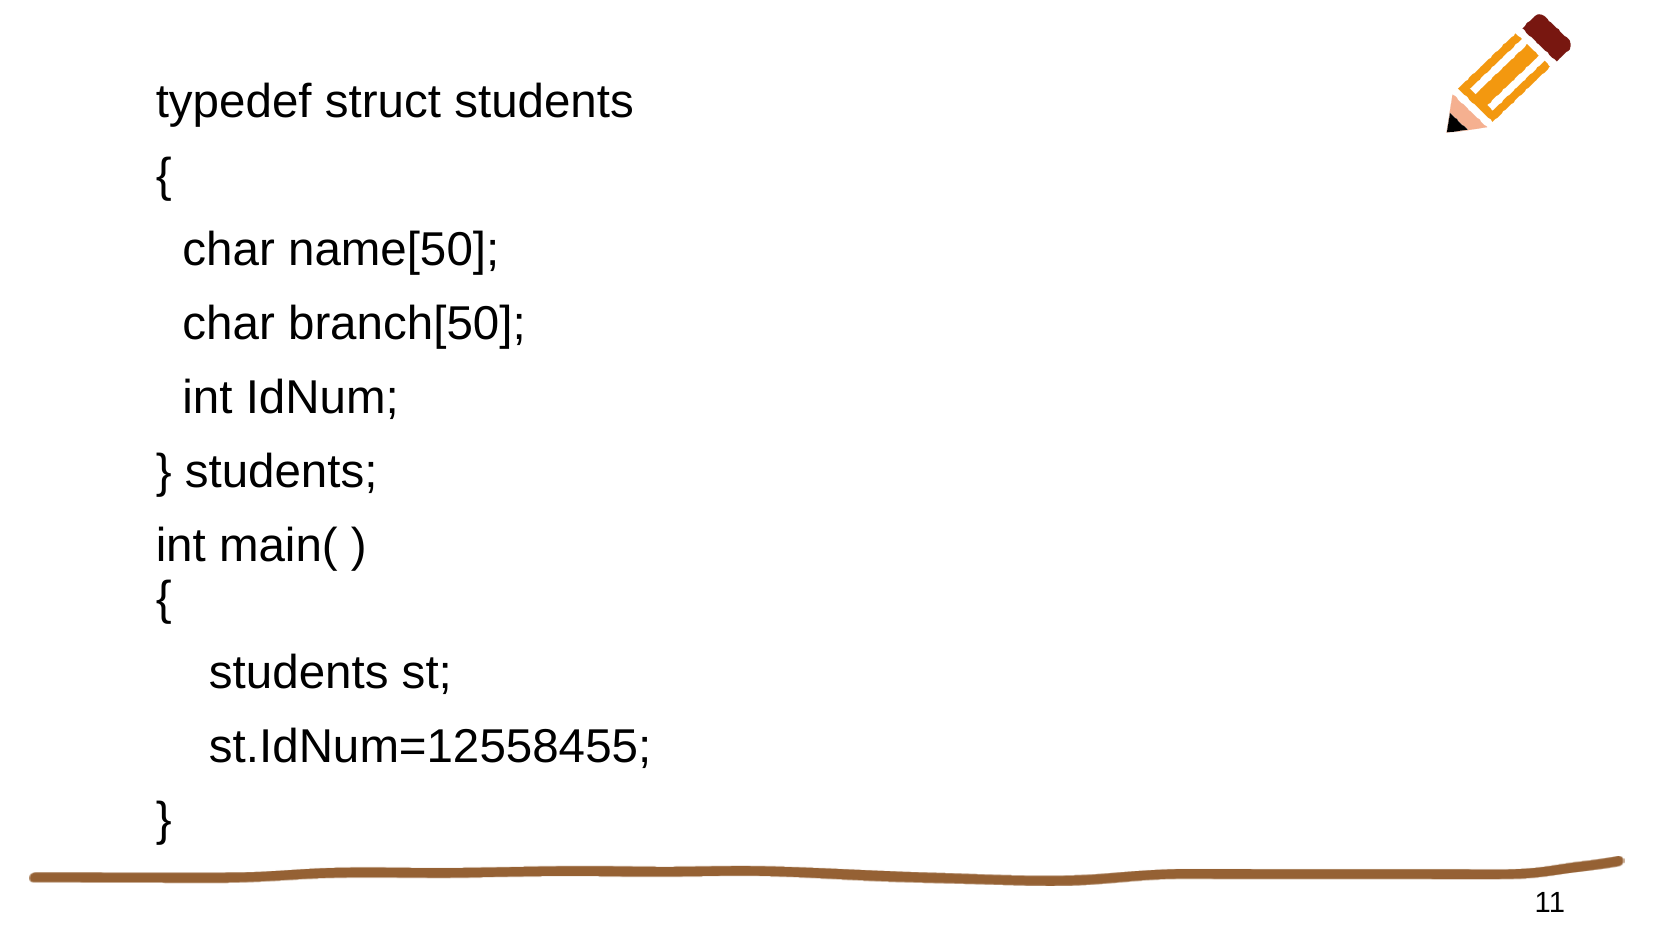

# typedef struct students
{
 char name[50];
 char branch[50];
 int IdNum;
} students;
int main( )
{
 students st;
 st.IdNum=12558455;
}
11